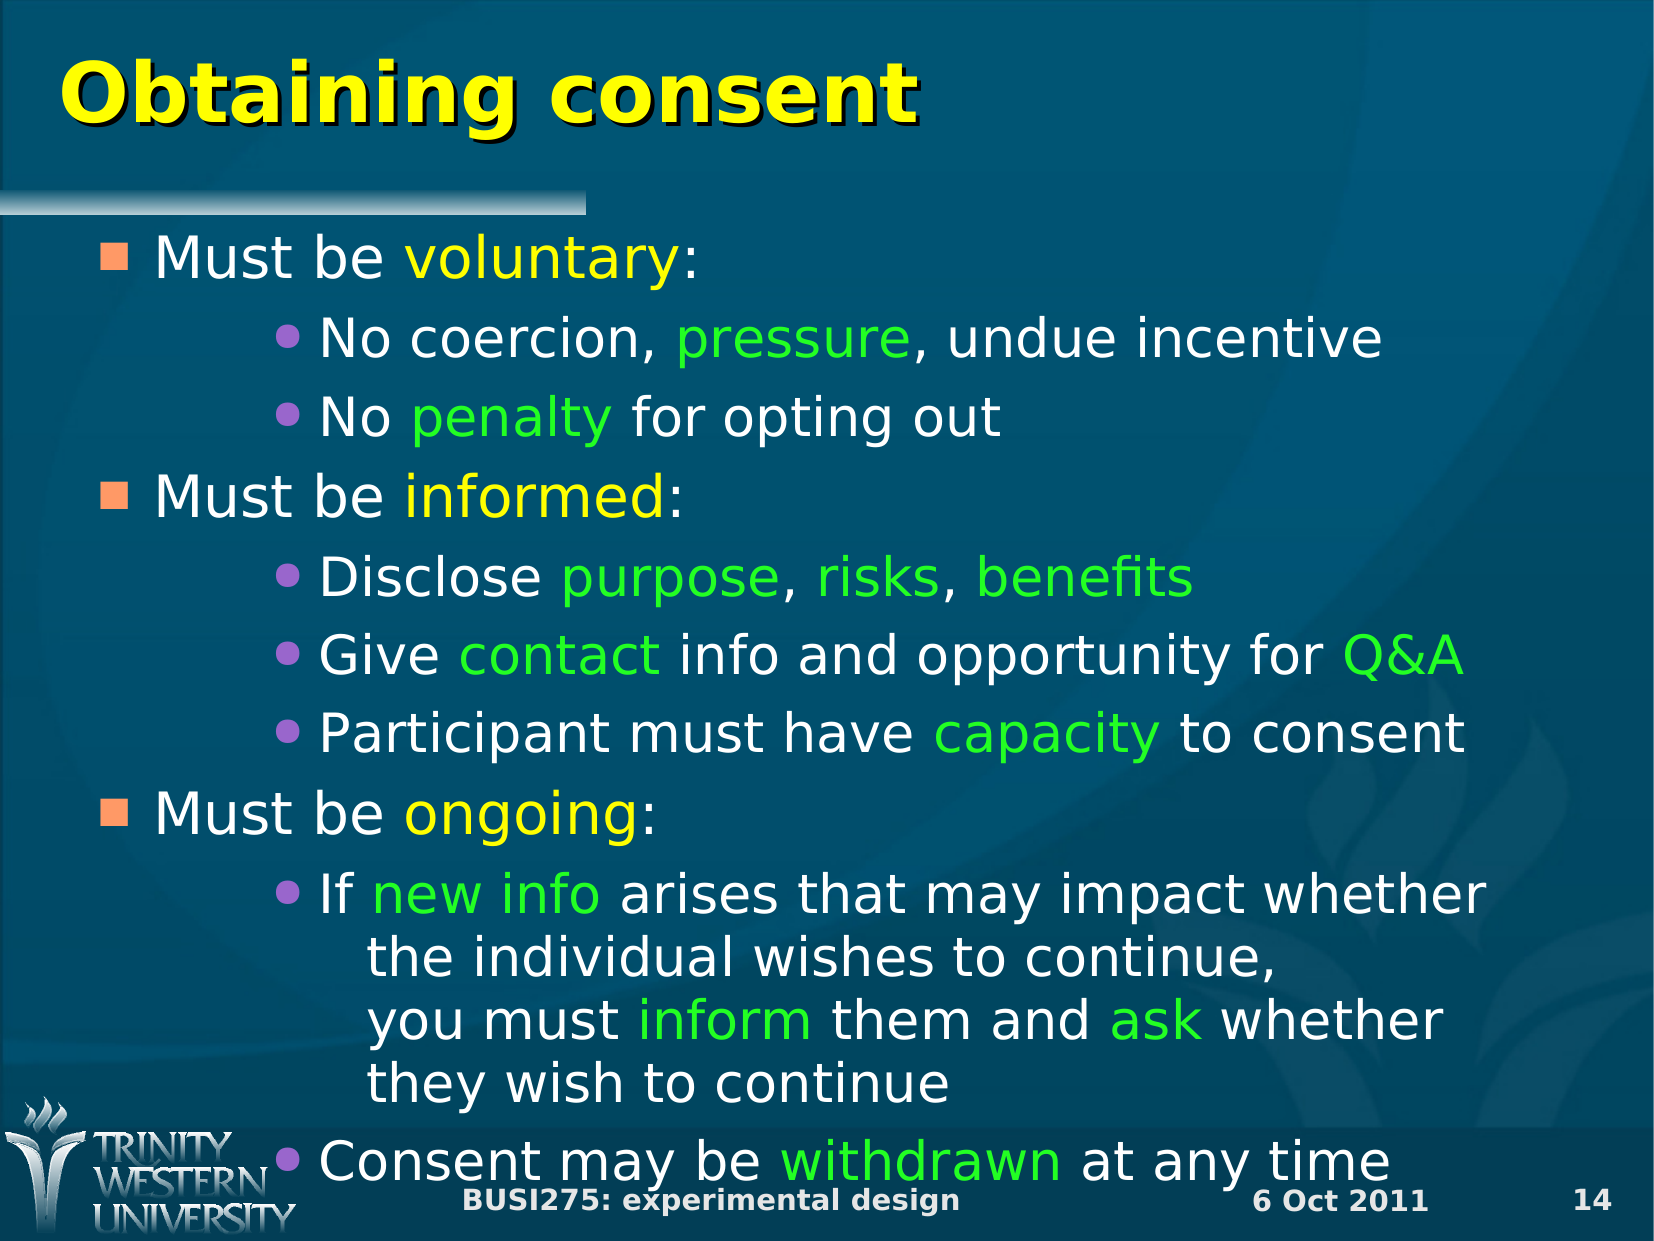

# Obtaining consent
Must be voluntary:
No coercion, pressure, undue incentive
No penalty for opting out
Must be informed:
Disclose purpose, risks, benefits
Give contact info and opportunity for Q&A
Participant must have capacity to consent
Must be ongoing:
If new info arises that may impact whether the individual wishes to continue,
you must inform them and ask whether they wish to continue
Consent may be withdrawn at any time
BUSI275: experimental design
6 Oct 2011
14